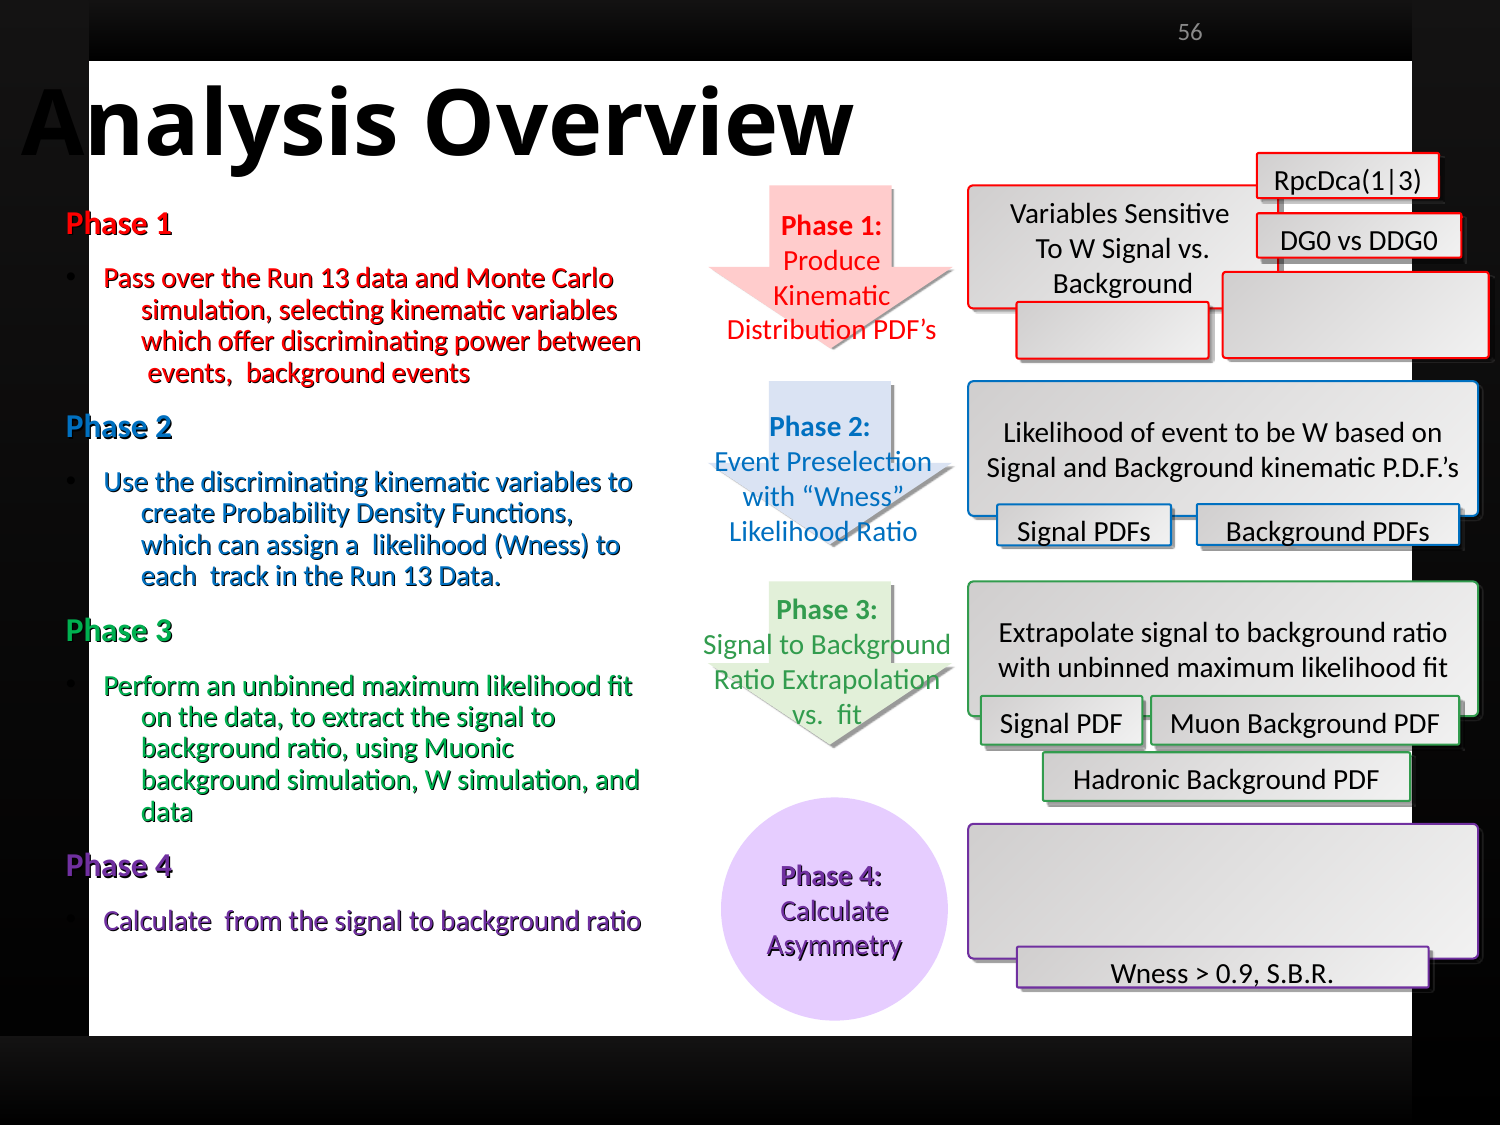

56
# Analysis Overview
RpcDca(1|3)
Variables Sensitive
To W Signal vs. Background
DG0 vs DDG0
Likelihood of event to be W based on Signal and Background kinematic P.D.F.’s
Phase 2:
Event Preselection with “Wness” Likelihood Ratio
Background PDFs
Signal PDFs
Extrapolate signal to background ratio with unbinned maximum likelihood fit
Phase 3:
Signal to Background Ratio Extrapolation vs. fit
Signal PDF
Muon Background PDF
Hadronic Background PDF
Phase 4:
Calculate Asymmetry
Wness > 0.9, S.B.R.
Phase 1:
Produce Kinematic Distribution PDF’s
Phase 1
Pass over the Run 13 data and Monte Carlo simulation, selecting kinematic variables which offer discriminating power between events, background events
Phase 2
Use the discriminating kinematic variables to create Probability Density Functions, which can assign a likelihood (Wness) to each track in the Run 13 Data.
Phase 3
Perform an unbinned maximum likelihood fit on the data, to extract the signal to background ratio, using Muonic background simulation, W simulation, and data
Phase 4
Calculate from the signal to background ratio